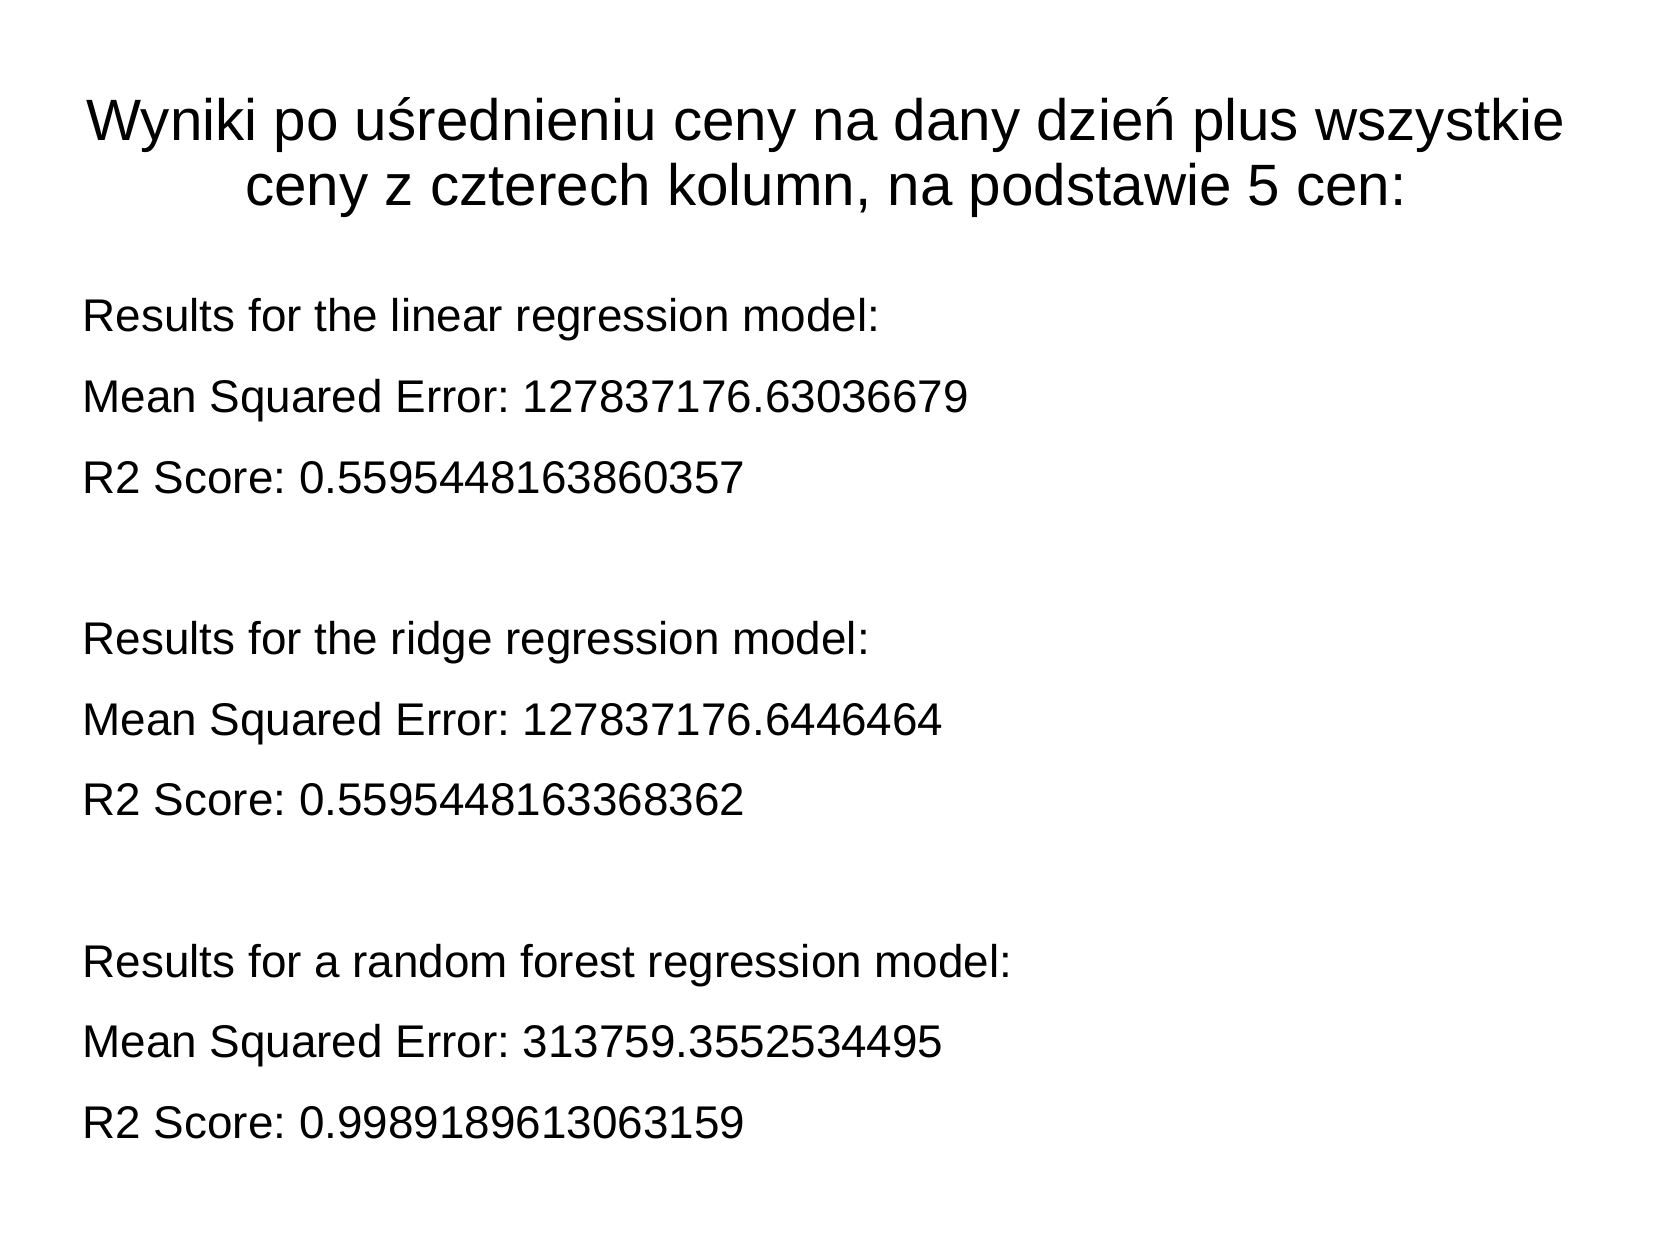

# Wyniki po uśrednieniu ceny na dany dzień plus wszystkie ceny z czterech kolumn, na podstawie 5 cen:
Results for the linear regression model:
Mean Squared Error: 127837176.63036679
R2 Score: 0.5595448163860357
Results for the ridge regression model:
Mean Squared Error: 127837176.6446464
R2 Score: 0.5595448163368362
Results for a random forest regression model:
Mean Squared Error: 313759.3552534495
R2 Score: 0.9989189613063159